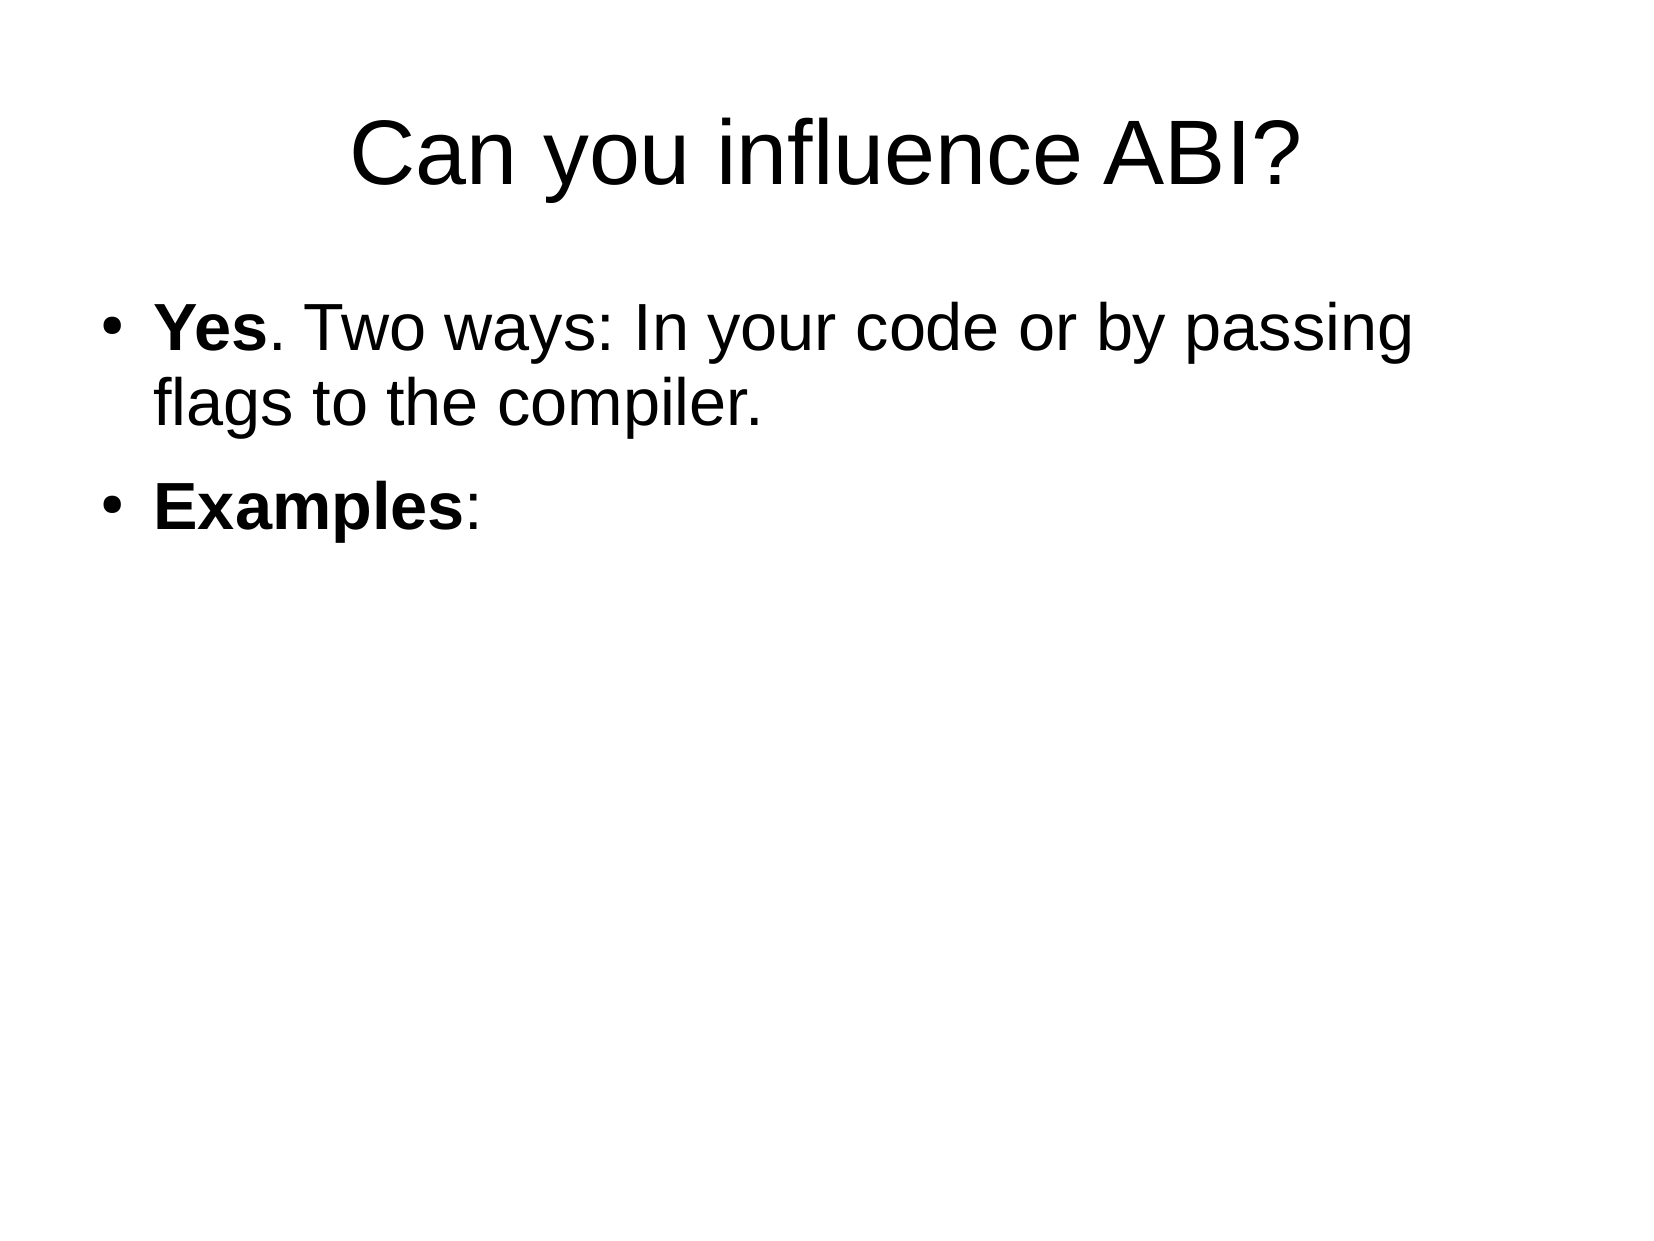

# Can you influence ABI?
Yes. Two ways: In your code or by passing flags to the compiler.
Examples: